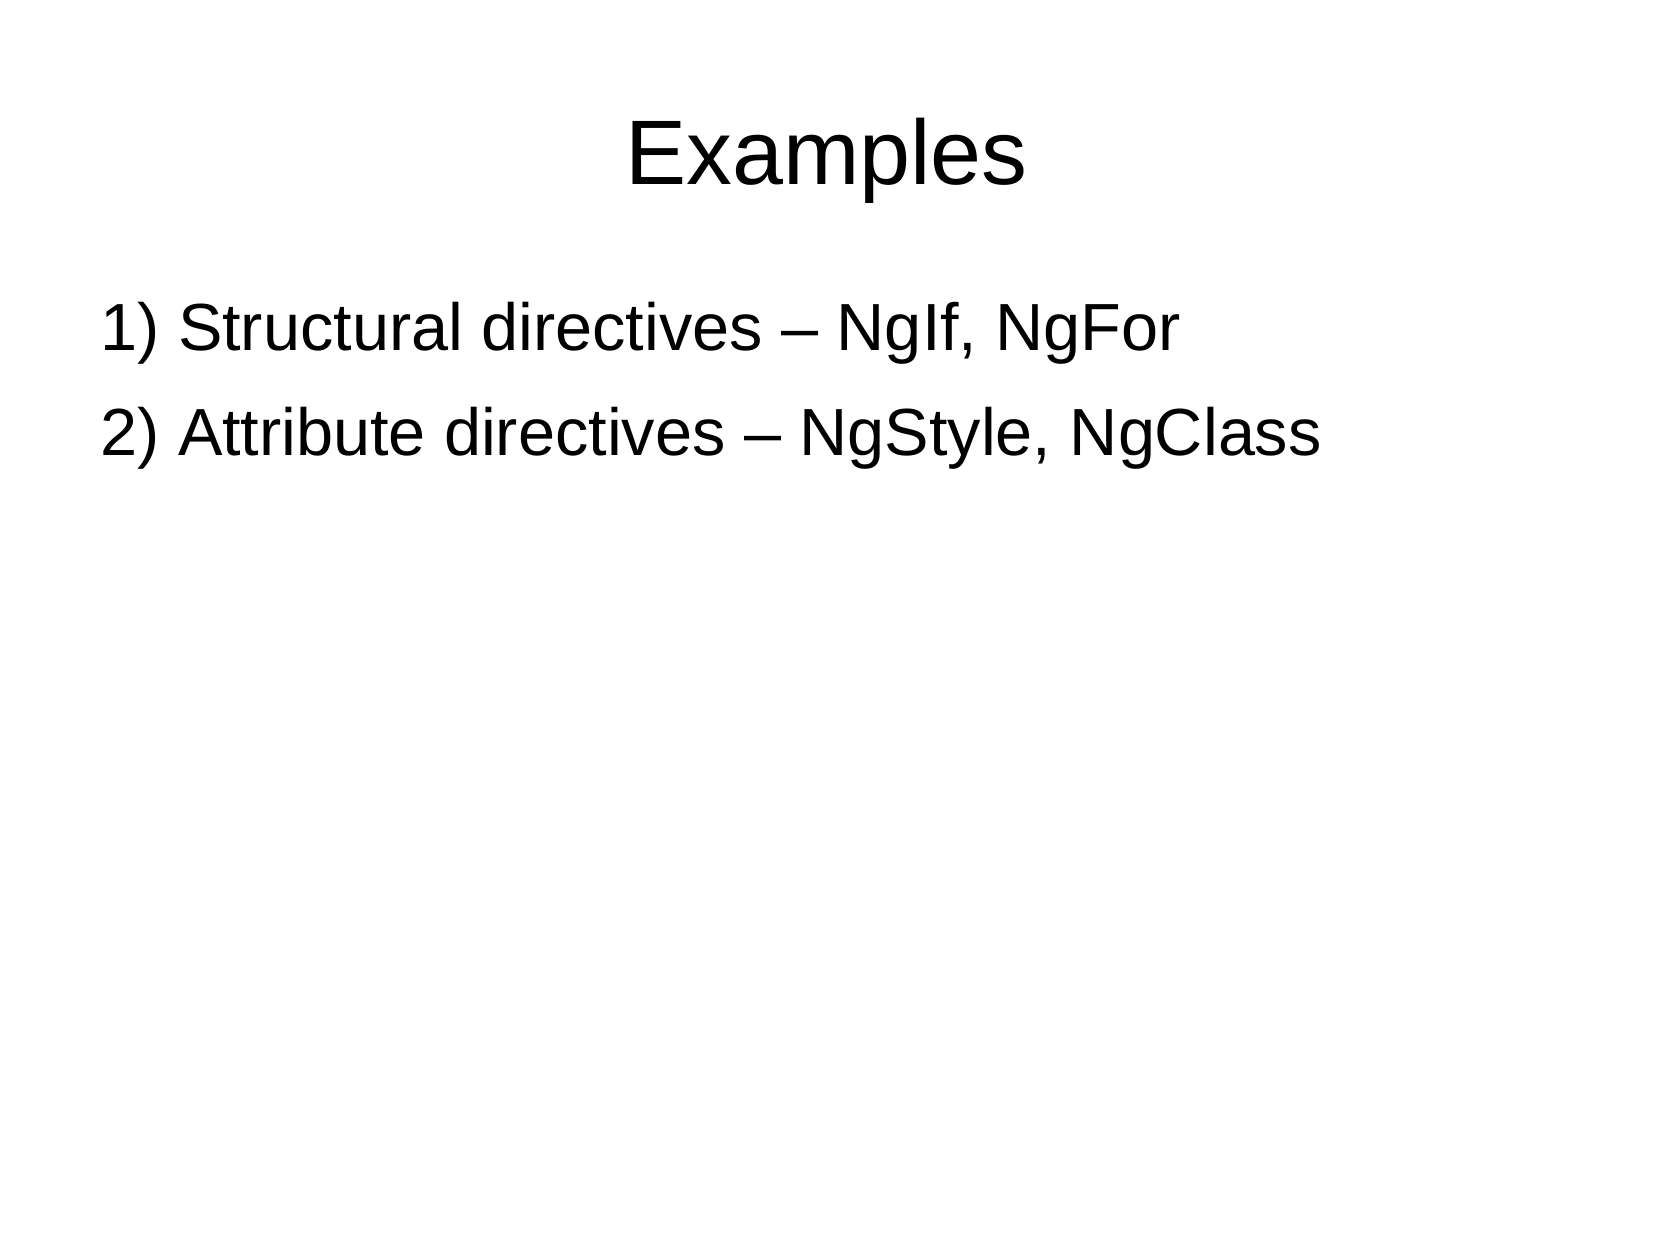

# Examples
 Structural directives – NgIf, NgFor
 Attribute directives – NgStyle, NgClass